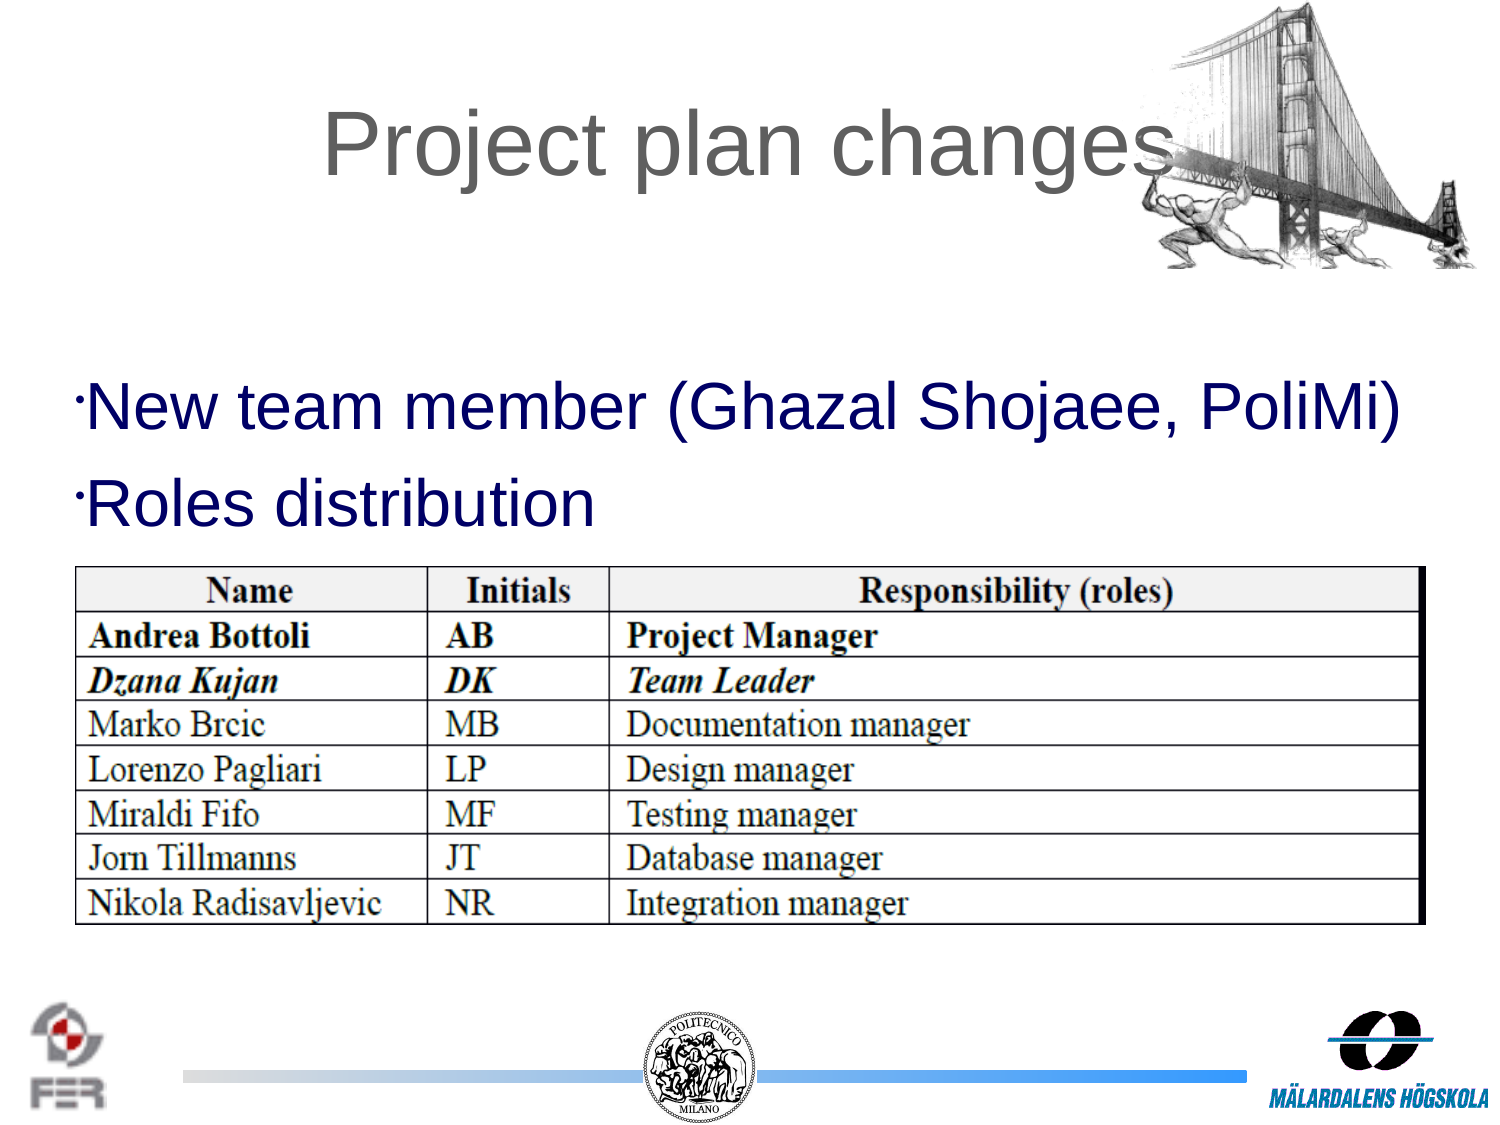

# Project plan changes
New team member (Ghazal Shojaee, PoliMi)
Roles distribution